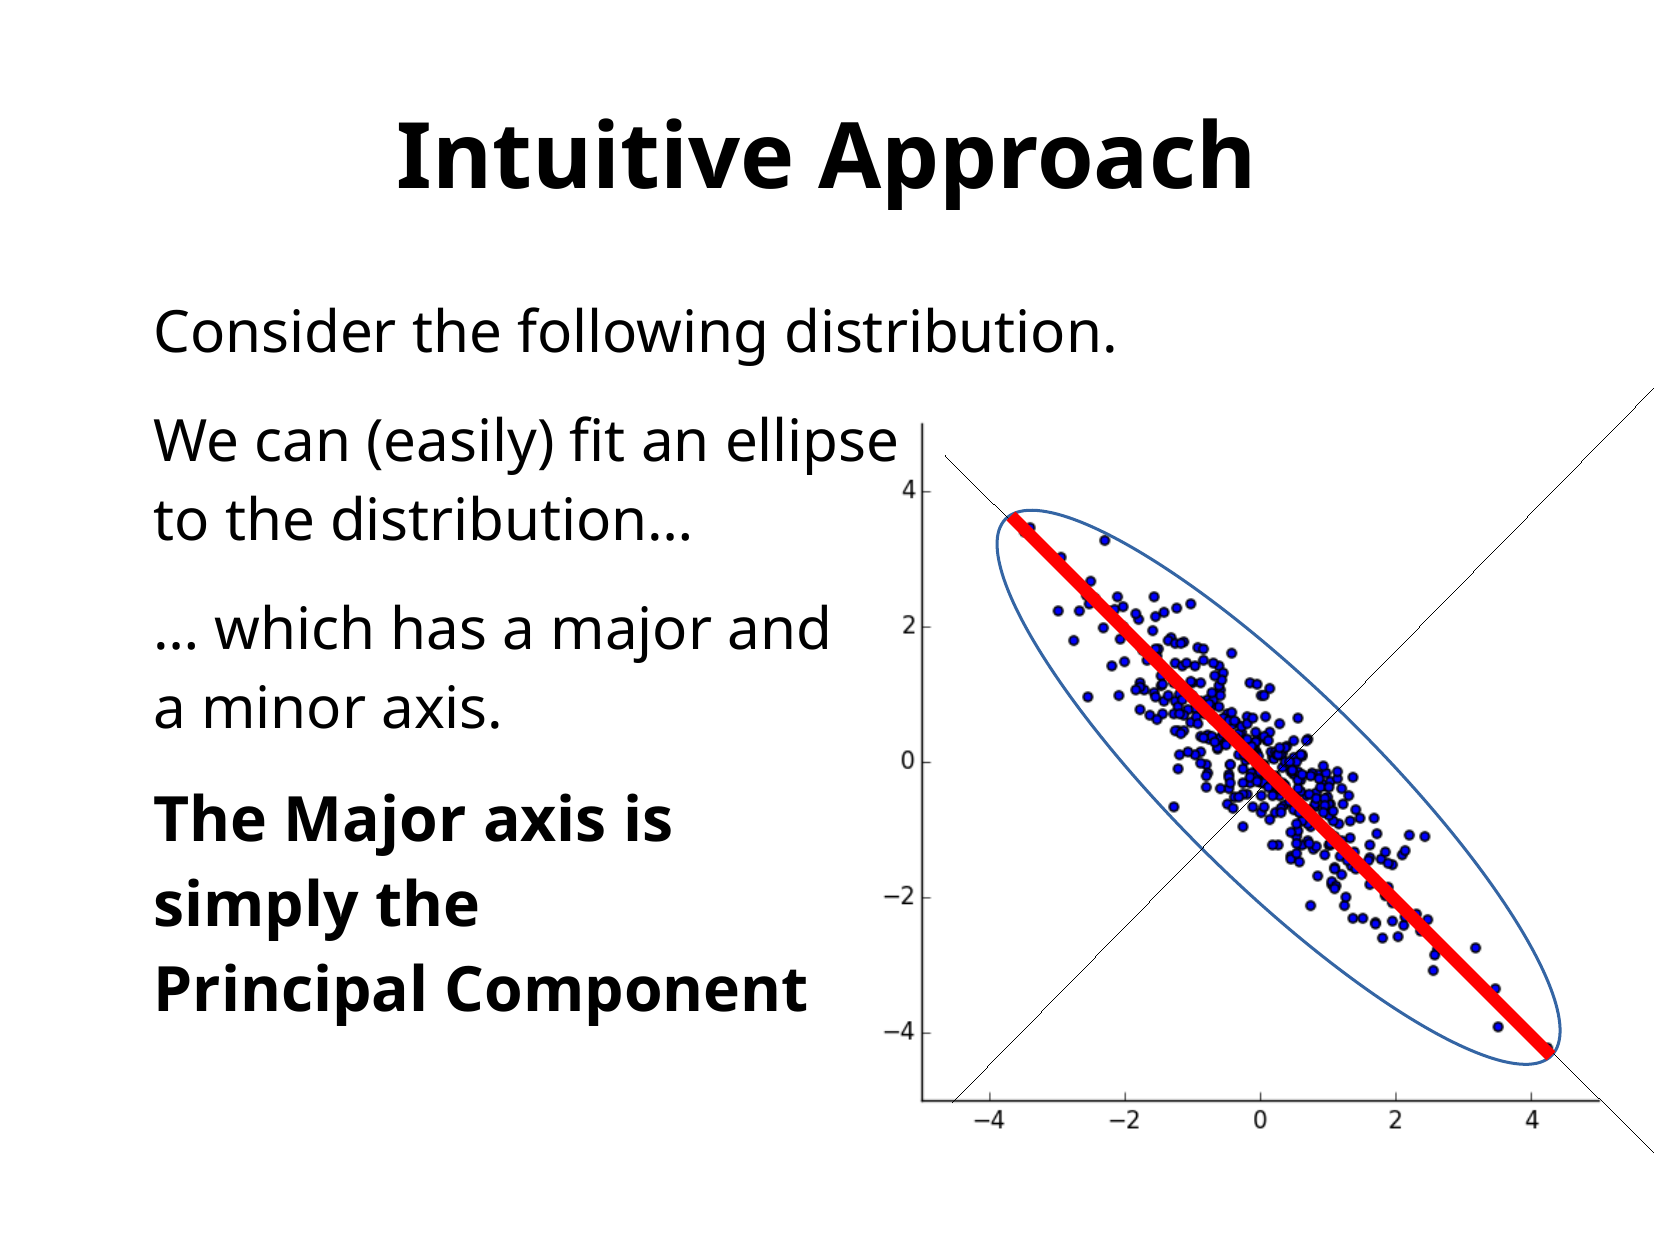

# Intuitive Approach
Consider the following distribution.
We can (easily) fit an ellipse
to the distribution…
… which has a major and
a minor axis.
The Major axis is
simply the
Principal Component